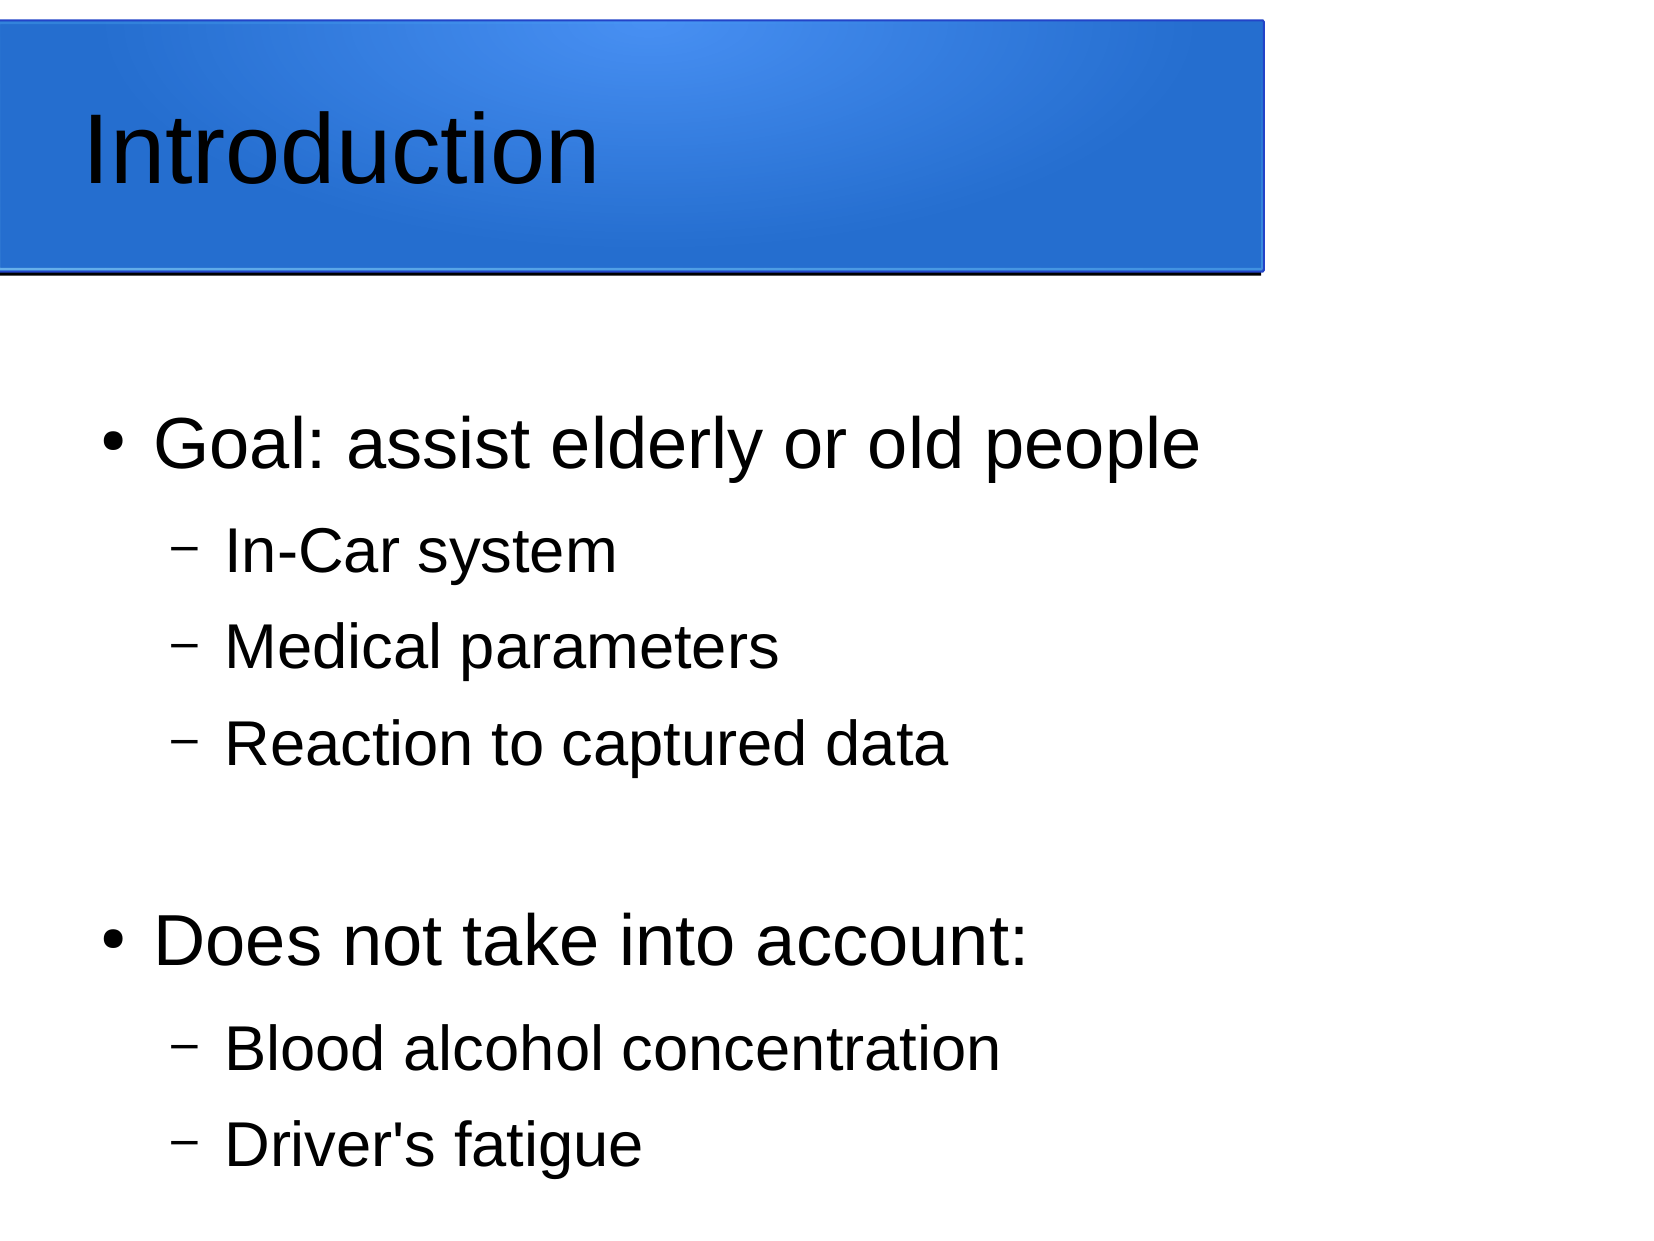

# Introduction
Goal: assist elderly or old people
In-Car system
Medical parameters
Reaction to captured data
Does not take into account:
Blood alcohol concentration
Driver's fatigue